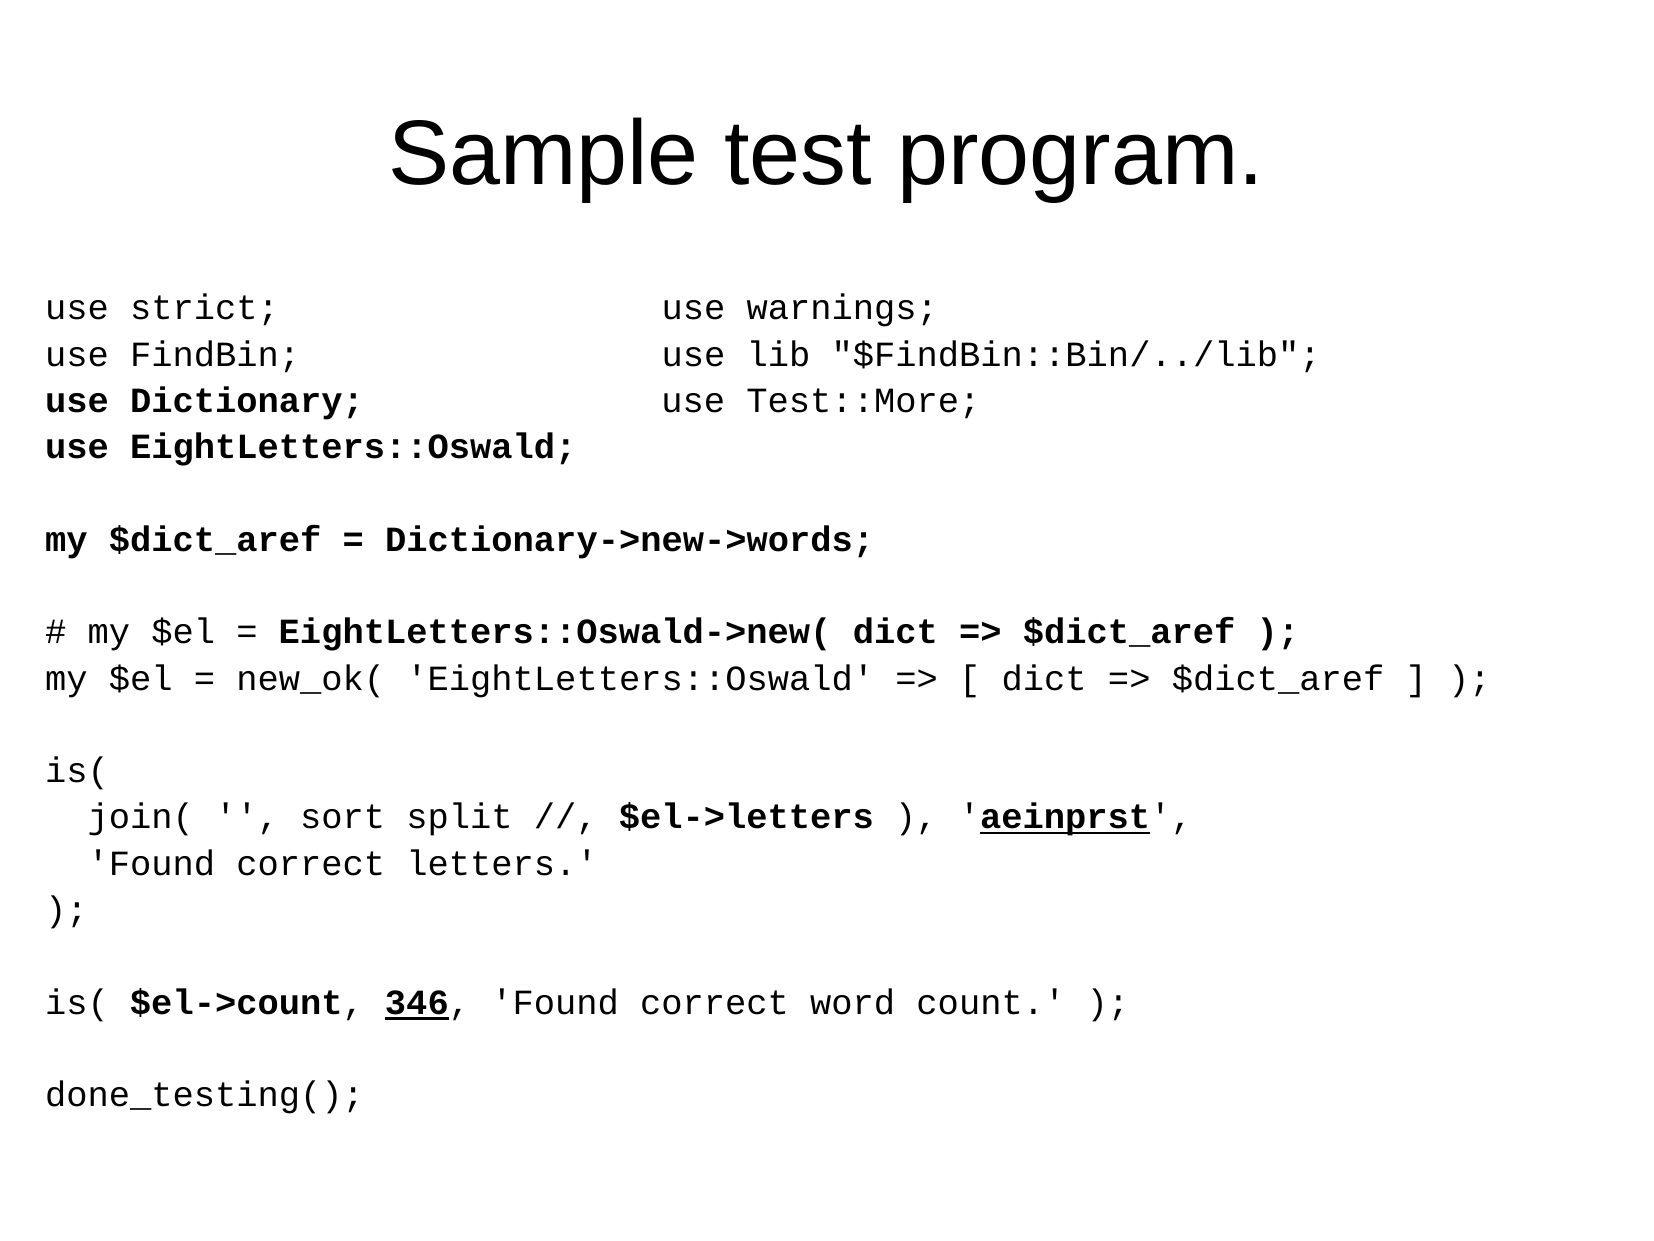

# Sample test program.
use strict; use warnings;
use FindBin; use lib "$FindBin::Bin/../lib";
use Dictionary; use Test::More;
use EightLetters::Oswald;
my $dict_aref = Dictionary->new->words;
# my $el = EightLetters::Oswald->new( dict => $dict_aref );
my $el = new_ok( 'EightLetters::Oswald' => [ dict => $dict_aref ] );
is(
 join( '', sort split //, $el->letters ), 'aeinprst',
 'Found correct letters.'
);
is( $el->count, 346, 'Found correct word count.' );
done_testing();